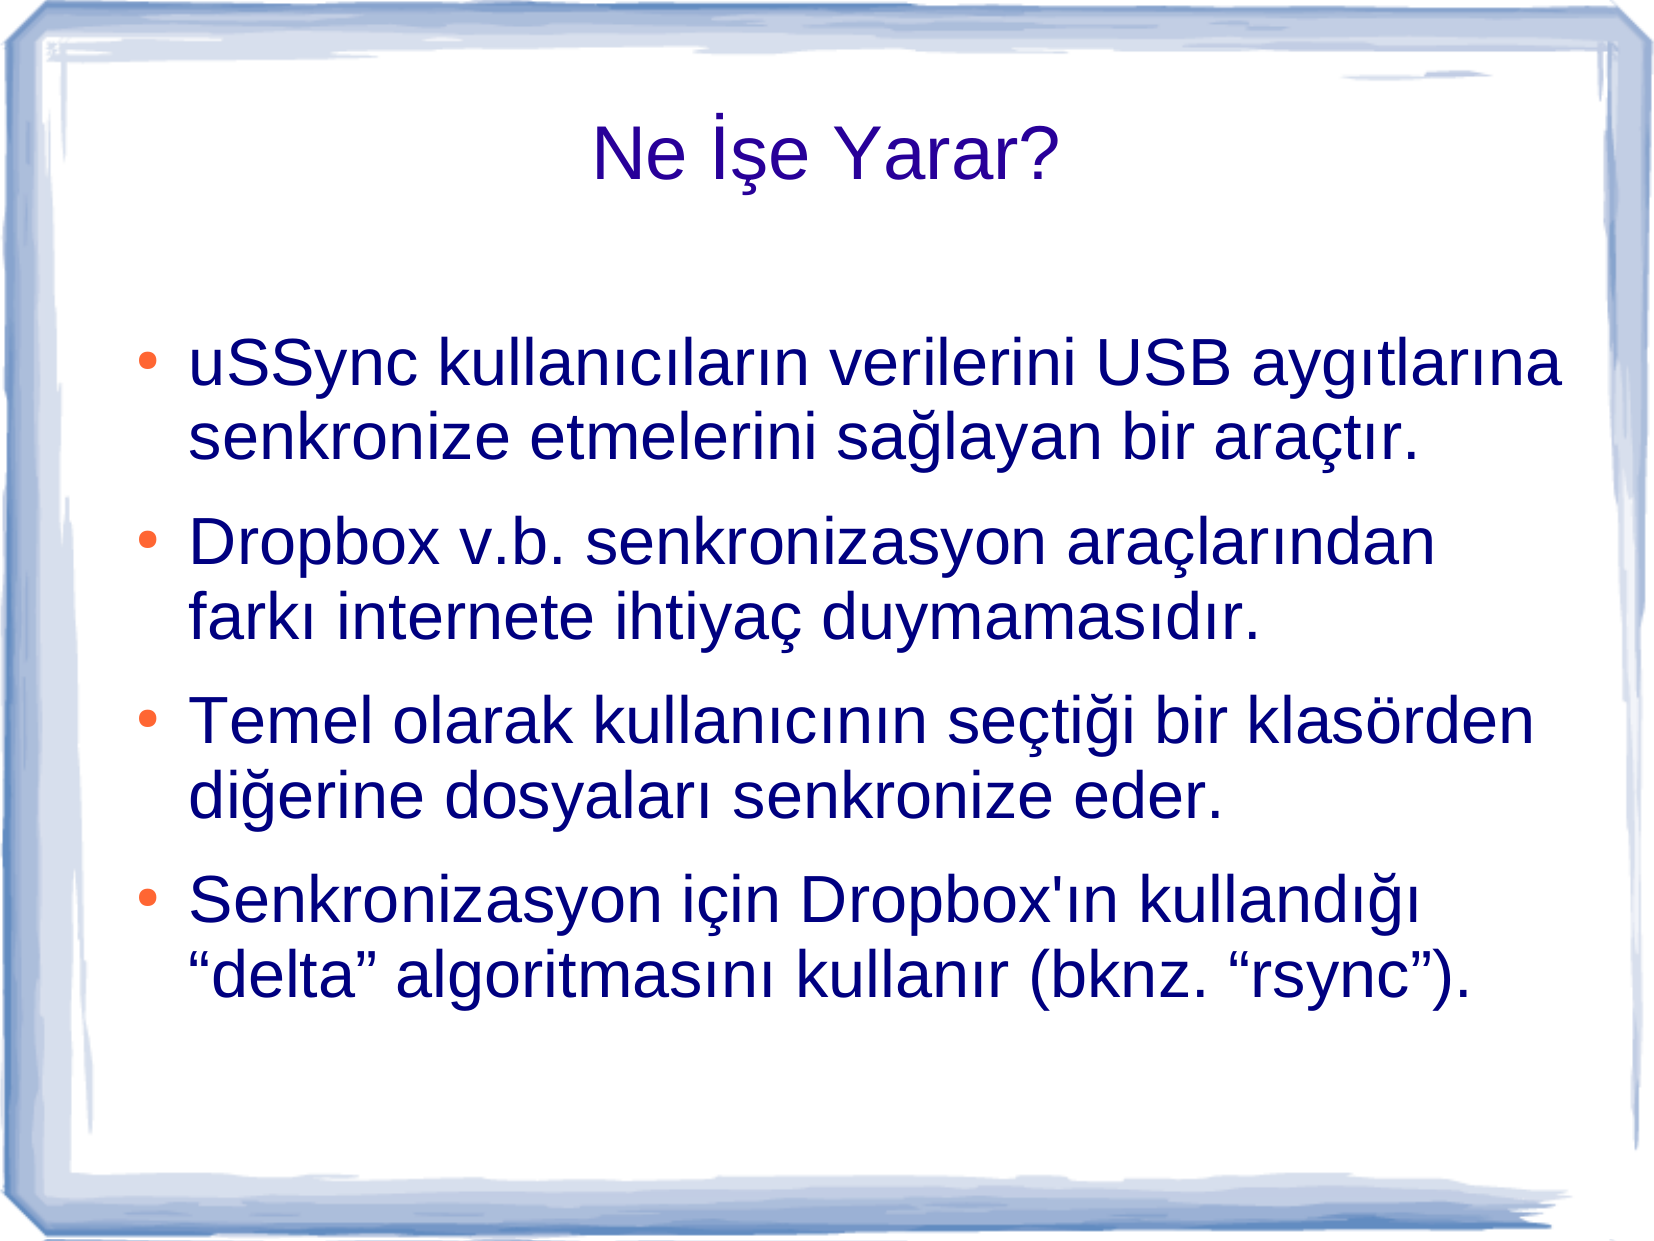

# Ne İşe Yarar?
uSSync kullanıcıların verilerini USB aygıtlarına senkronize etmelerini sağlayan bir araçtır.
Dropbox v.b. senkronizasyon araçlarından farkı internete ihtiyaç duymamasıdır.
Temel olarak kullanıcının seçtiği bir klasörden diğerine dosyaları senkronize eder.
Senkronizasyon için Dropbox'ın kullandığı “delta” algoritmasını kullanır (bknz. “rsync”).